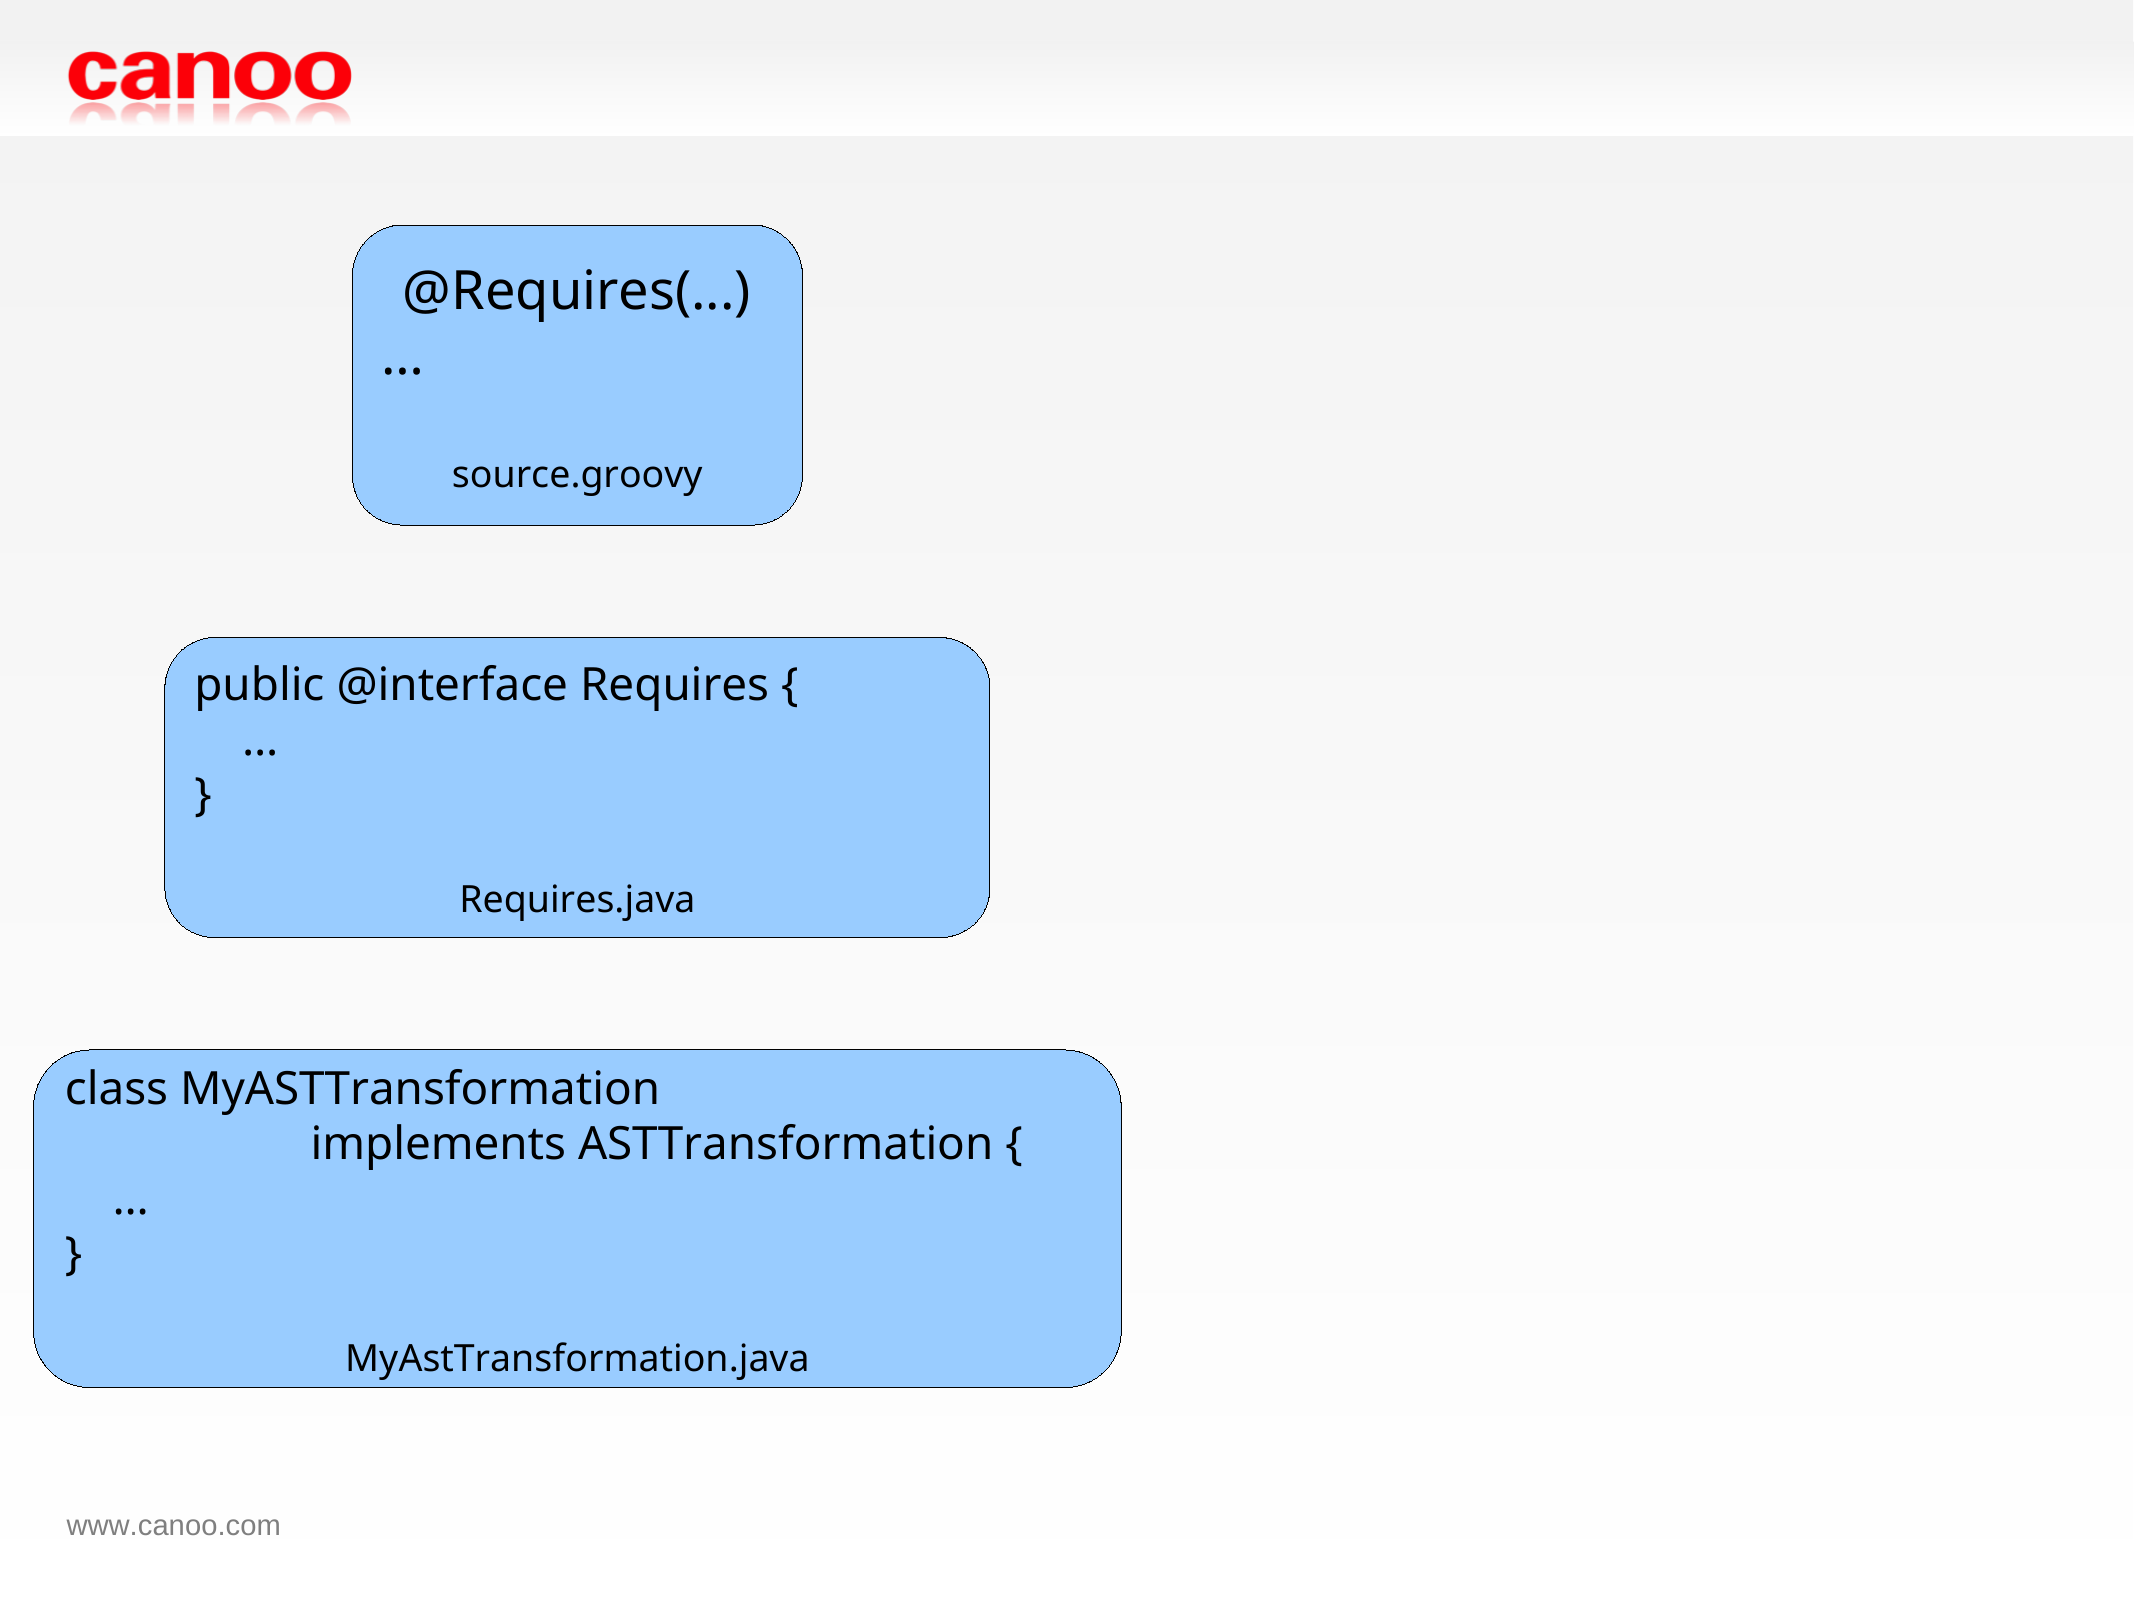

@Requires(...)
…
source.groovy
public @interface Requires {
 …
}
Requires.java
class MyASTTransformation
	 implements ASTTransformation {
 …
}
MyAstTransformation.java